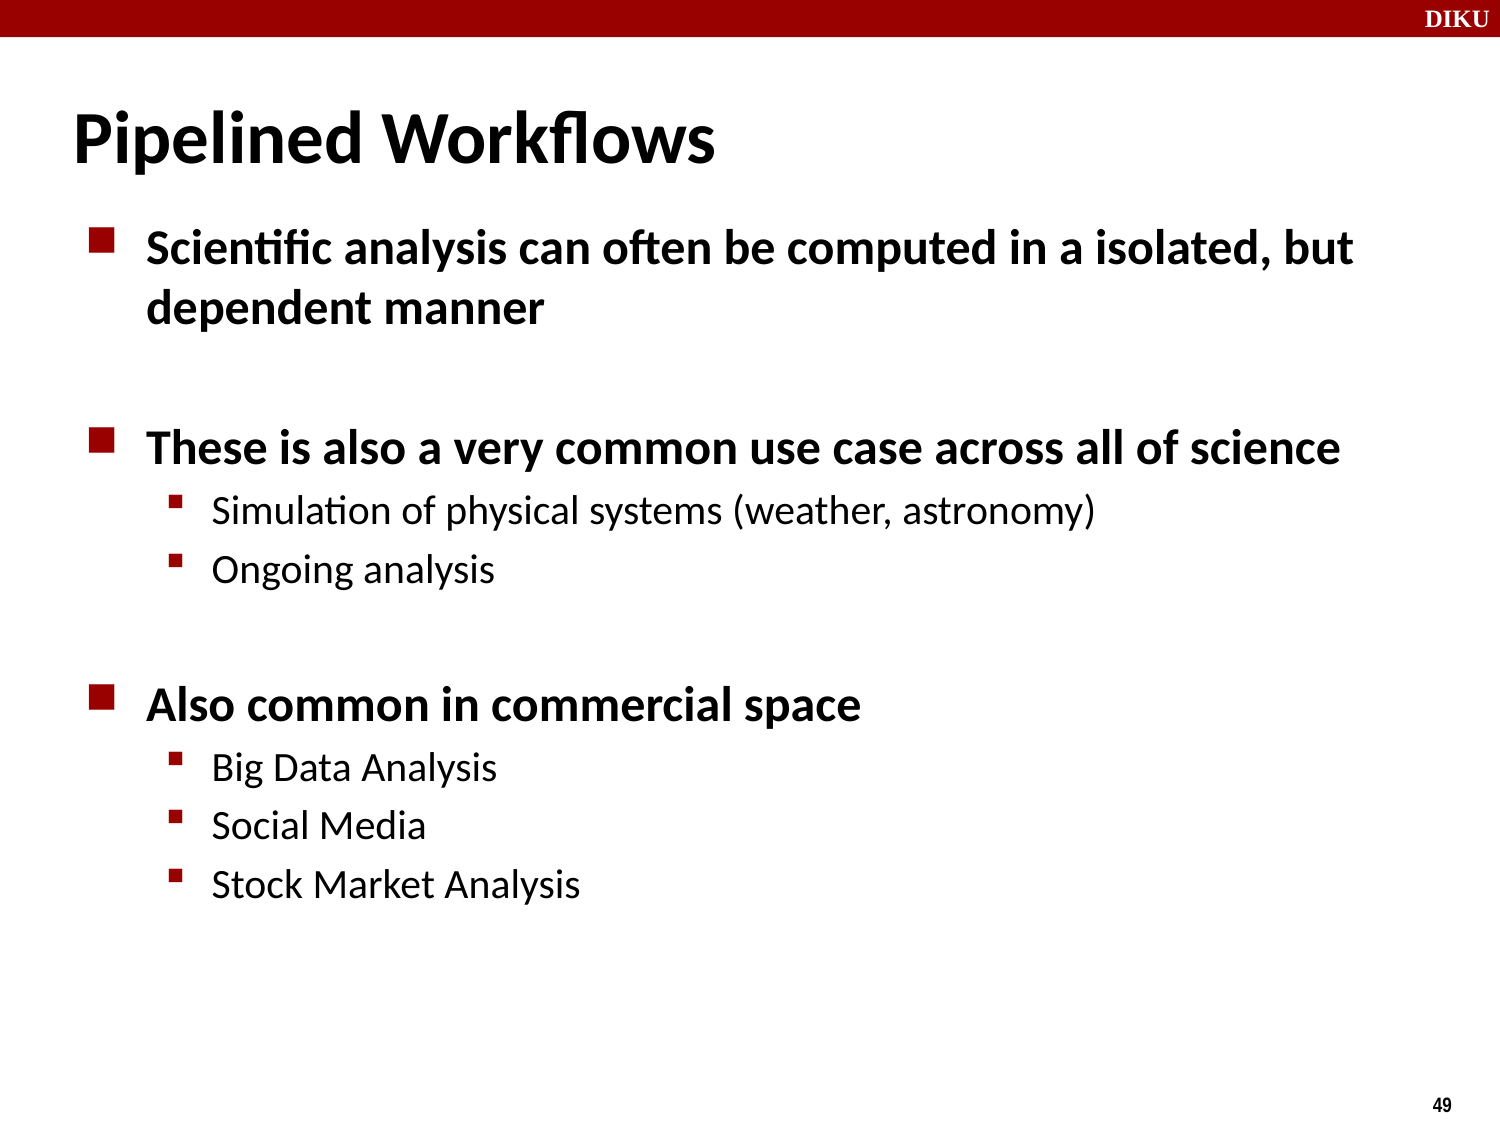

Pipelined Workflows
Scientific analysis can often be computed in a isolated, but dependent manner
These is also a very common use case across all of science
Simulation of physical systems (weather, astronomy)
Ongoing analysis
Also common in commercial space
Big Data Analysis
Social Media
Stock Market Analysis